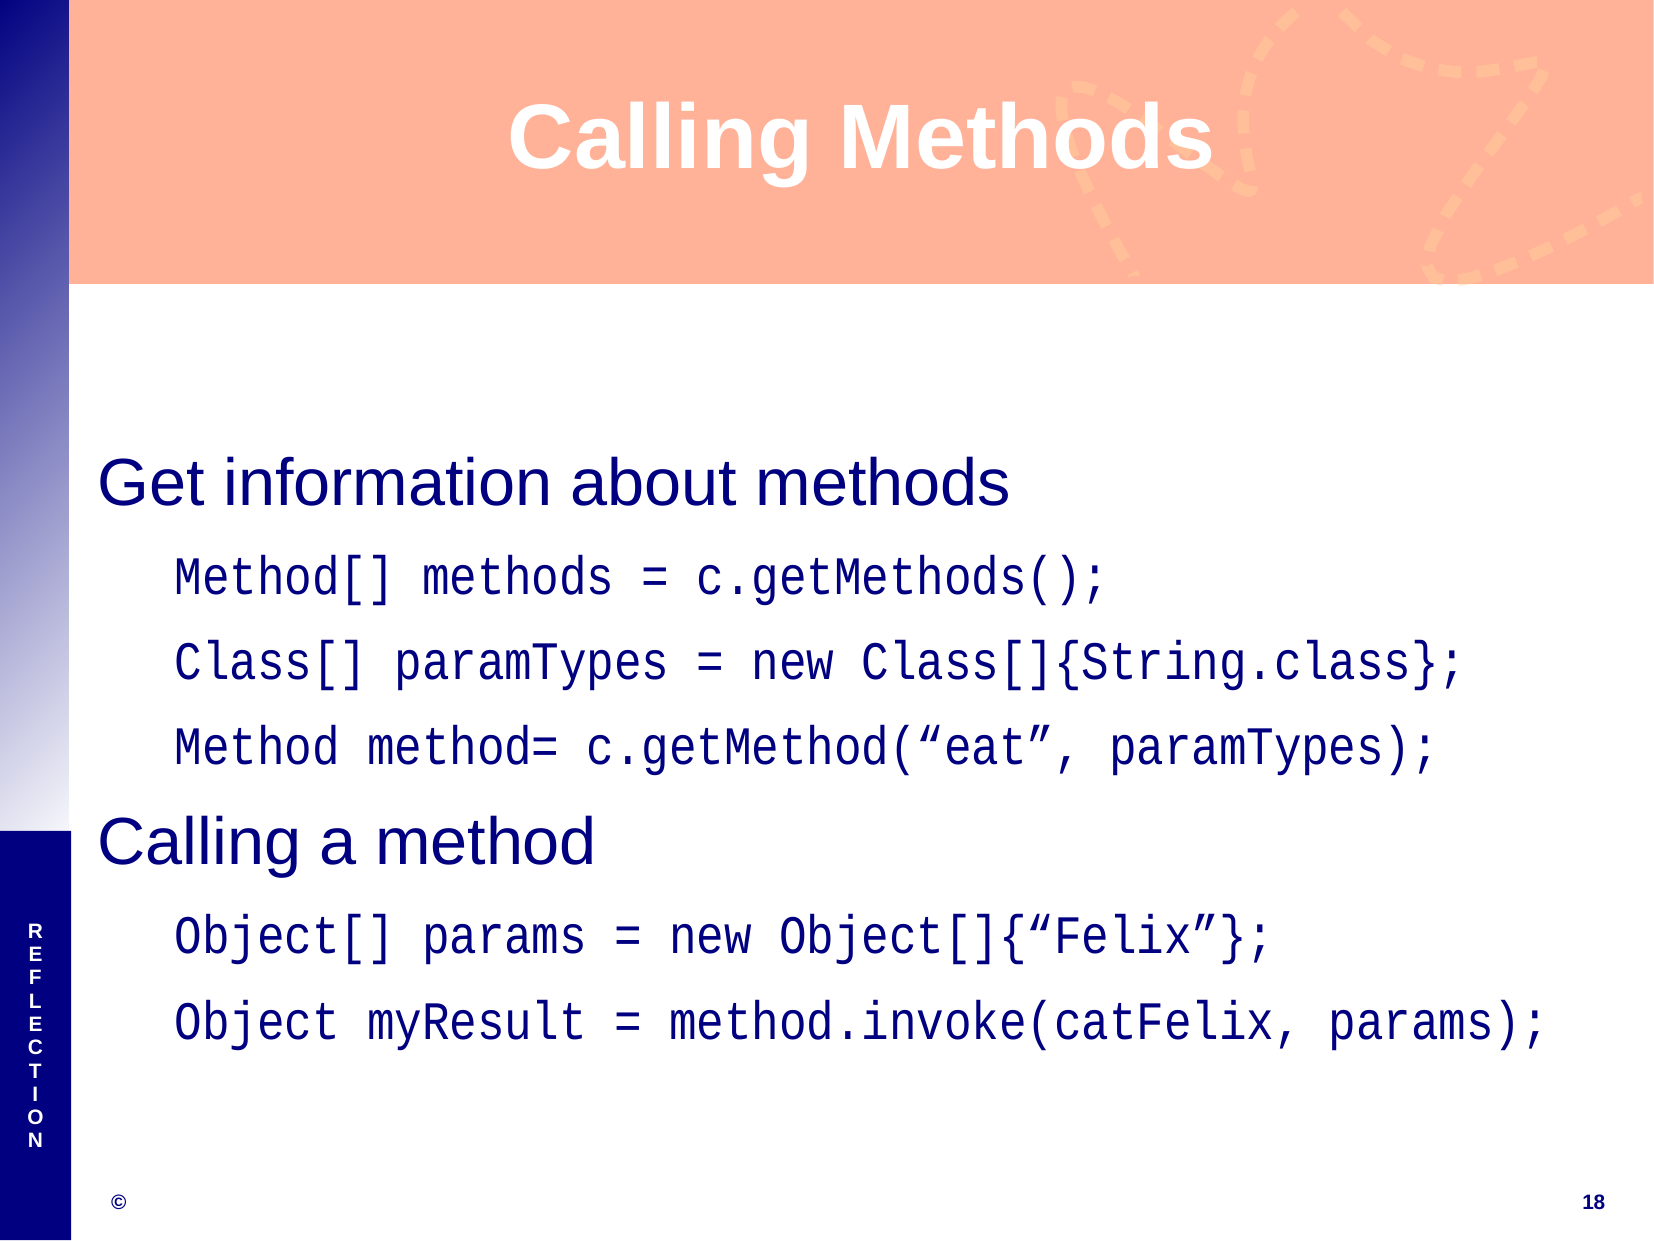

Calling Methods
# Get information about methods
Method[] methods = c.getMethods();
Class[] paramTypes = new Class[]{String.class};
Method method= c.getMethod(“eat”, paramTypes);
Calling a method
Object[] params = new Object[]{“Felix”};
Object myResult = method.invoke(catFelix, params);
R
E
F
L
E
C
T
I
O
N